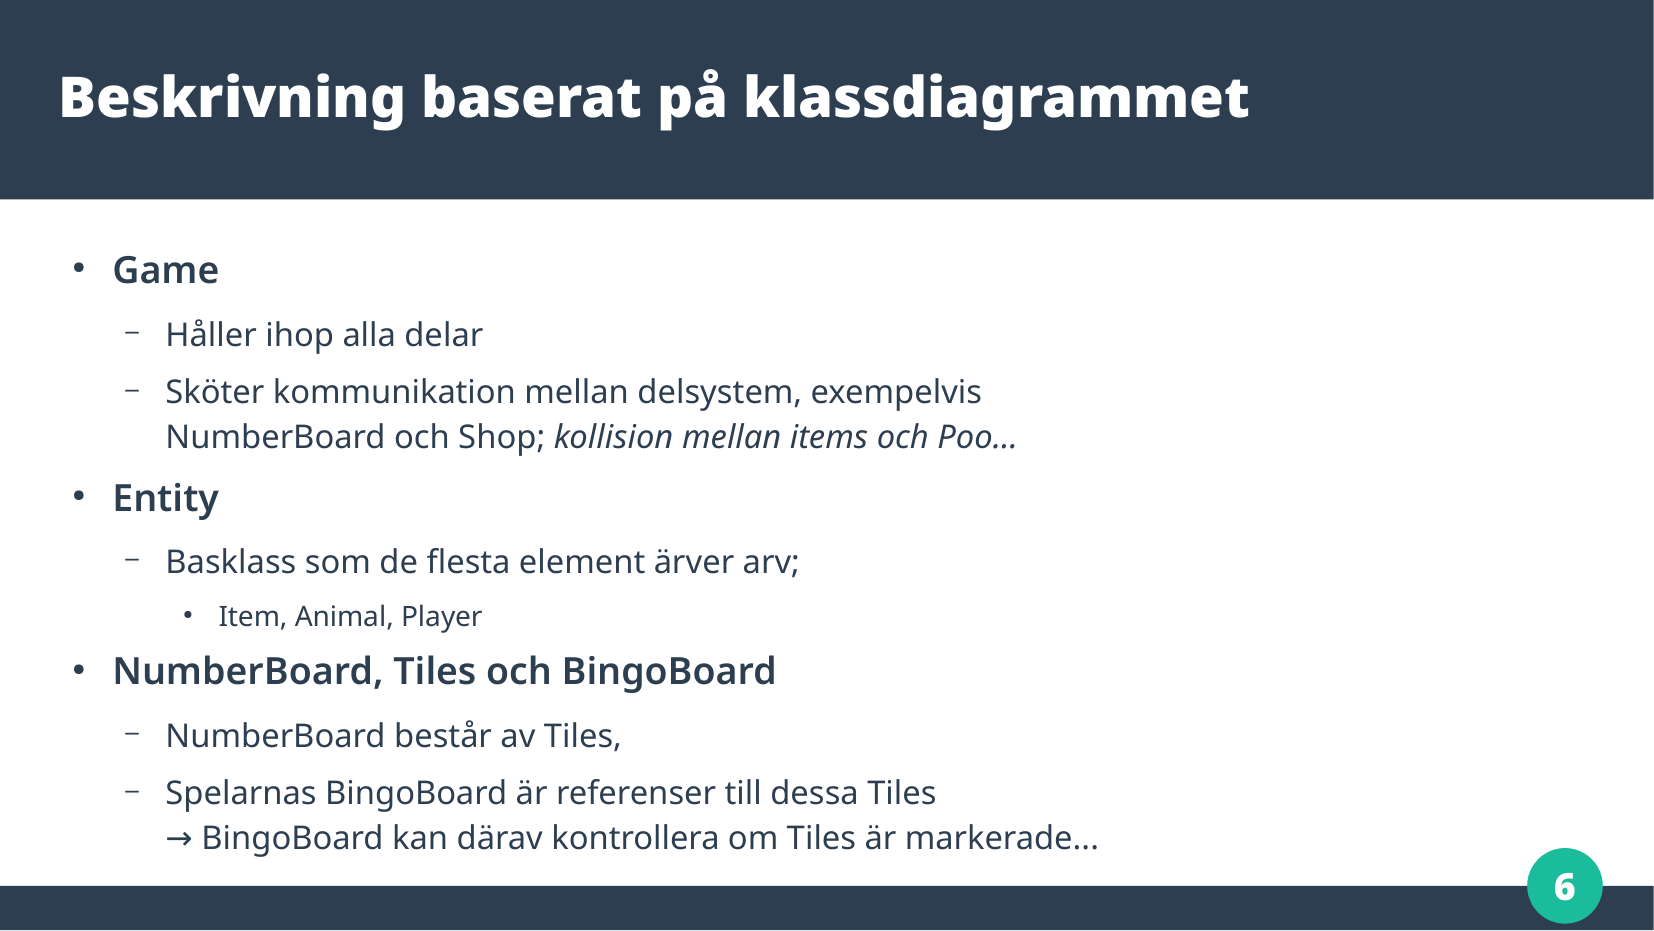

# Beskrivning baserat på klassdiagrammet
Game
Håller ihop alla delar
Sköter kommunikation mellan delsystem, exempelvis
NumberBoard och Shop; kollision mellan items och Poo…
Entity
Basklass som de flesta element ärver arv;
Item, Animal, Player
NumberBoard, Tiles och BingoBoard
NumberBoard består av Tiles,
Spelarnas BingoBoard är referenser till dessa Tiles
→ BingoBoard kan därav kontrollera om Tiles är markerade...